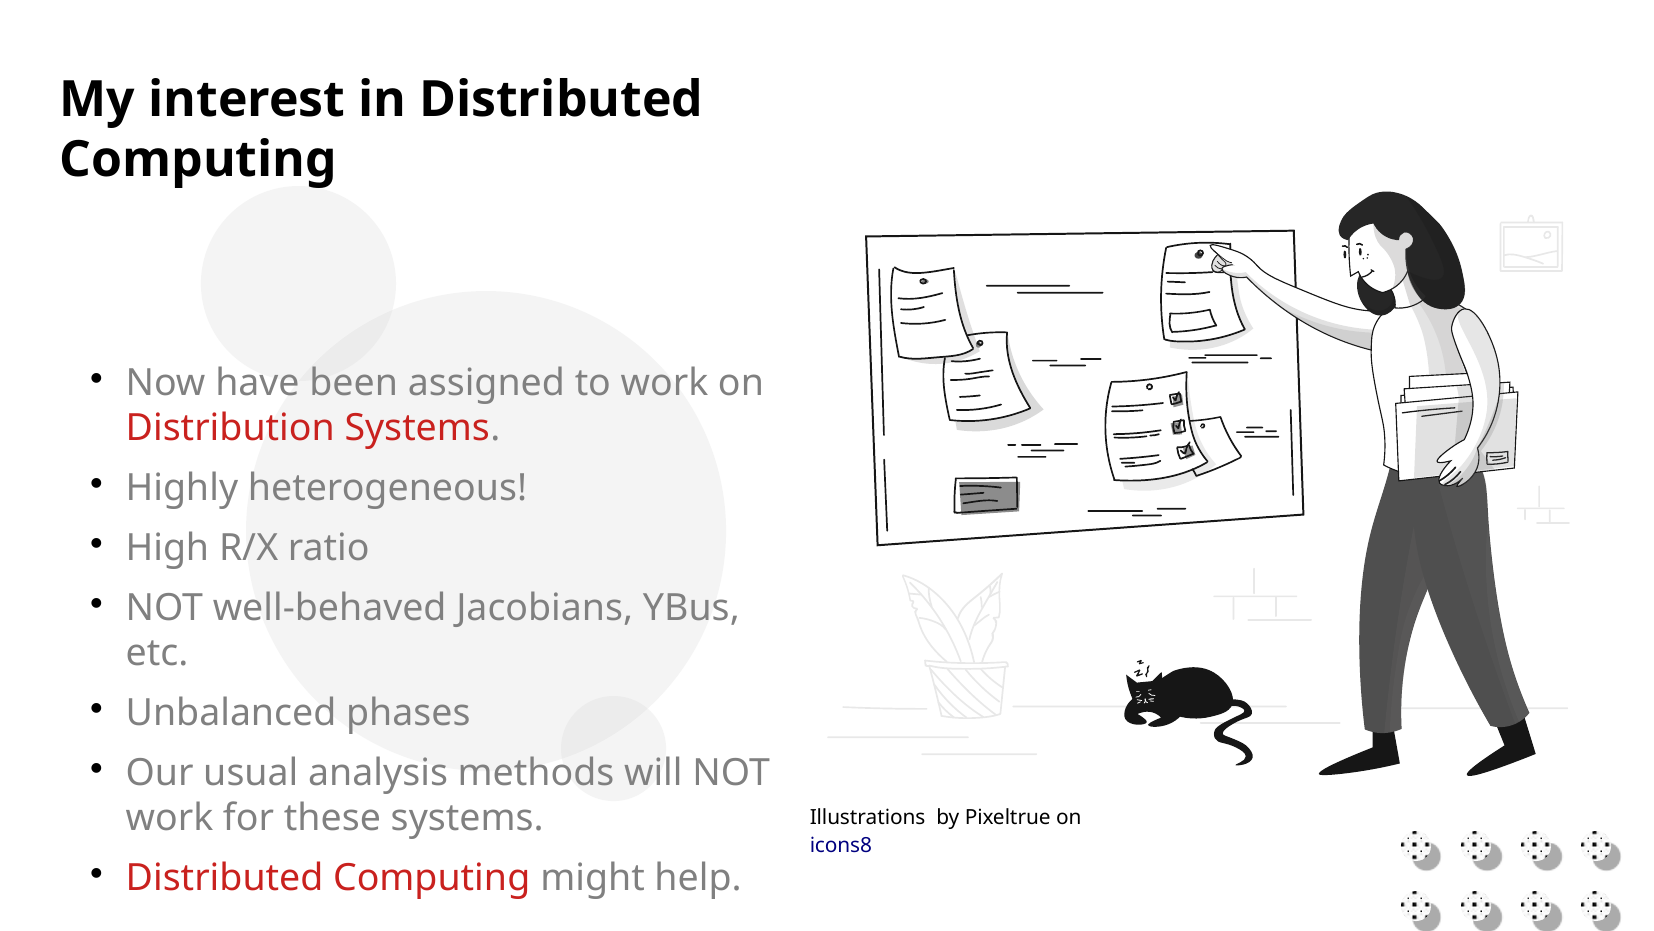

My interest in Distributed Computing
Now have been assigned to work on Distribution Systems.
Highly heterogeneous!
High R/X ratio
NOT well-behaved Jacobians, YBus, etc.
Unbalanced phases
Our usual analysis methods will NOT work for these systems.
Distributed Computing might help.